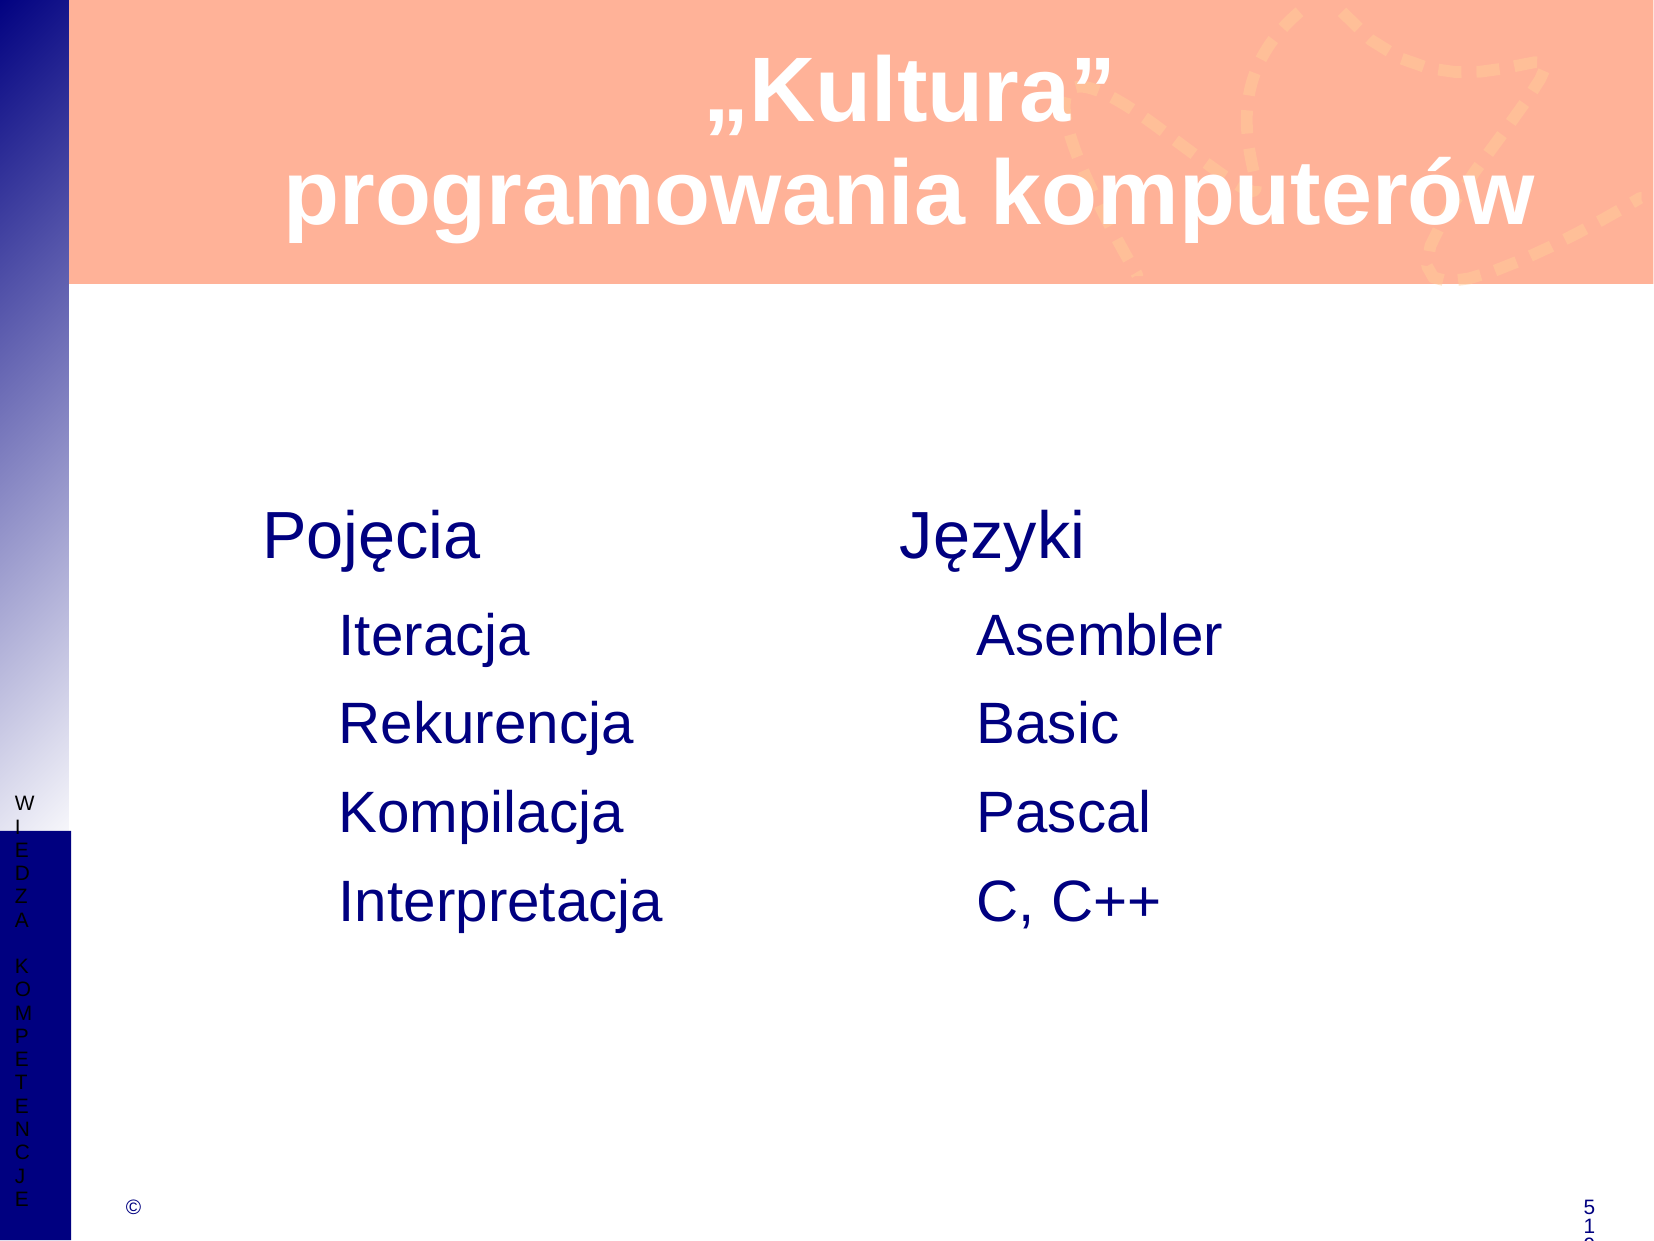

„Kultura”
programowania komputerów
# Pojęcia
Iteracja
Rekurencja
Kompilacja
Interpretacja
Języki
Asembler
Basic
Pascal
C, C++
W
I
E
D
Z
A
K
O
M
P
E
T
E
N
C
J
E